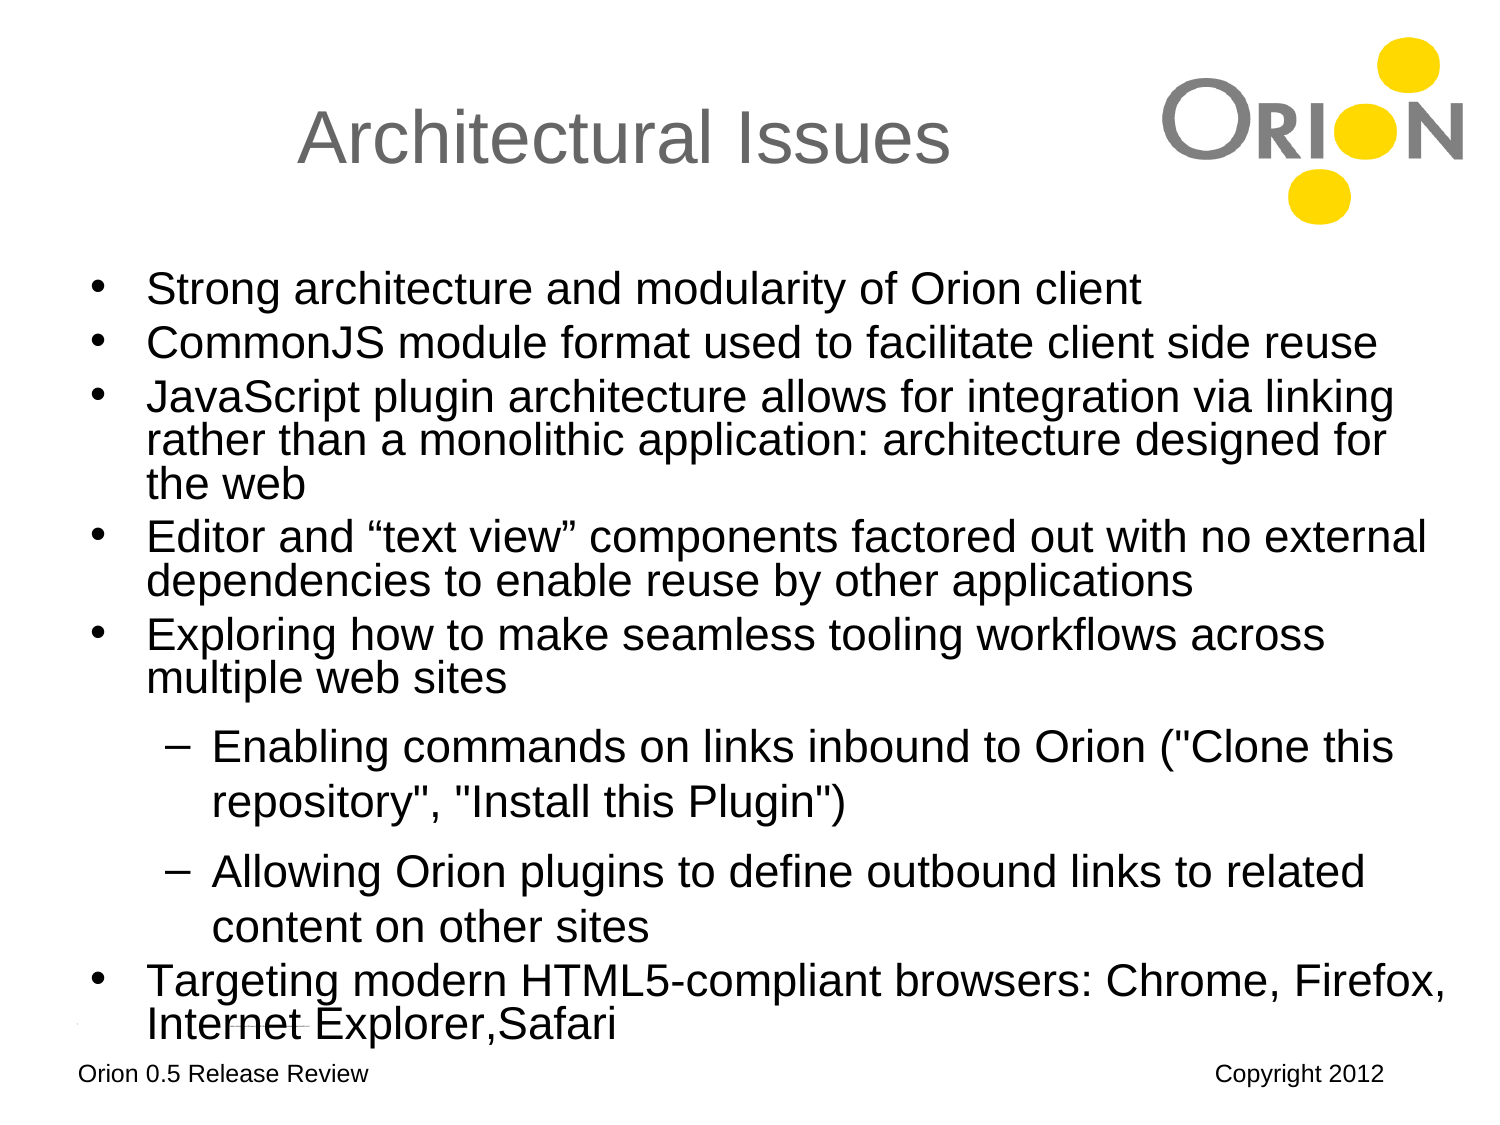

# Architectural Issues
Strong architecture and modularity of Orion client
CommonJS module format used to facilitate client side reuse
JavaScript plugin architecture allows for integration via linking rather than a monolithic application: architecture designed for the web
Editor and “text view” components factored out with no external dependencies to enable reuse by other applications
Exploring how to make seamless tooling workflows across multiple web sites
Enabling commands on links inbound to Orion ("Clone this repository", "Install this Plugin")
Allowing Orion plugins to define outbound links to related content on other sites
Targeting modern HTML5-compliant browsers: Chrome, Firefox, Internet Explorer,Safari
7
Copyright 2011